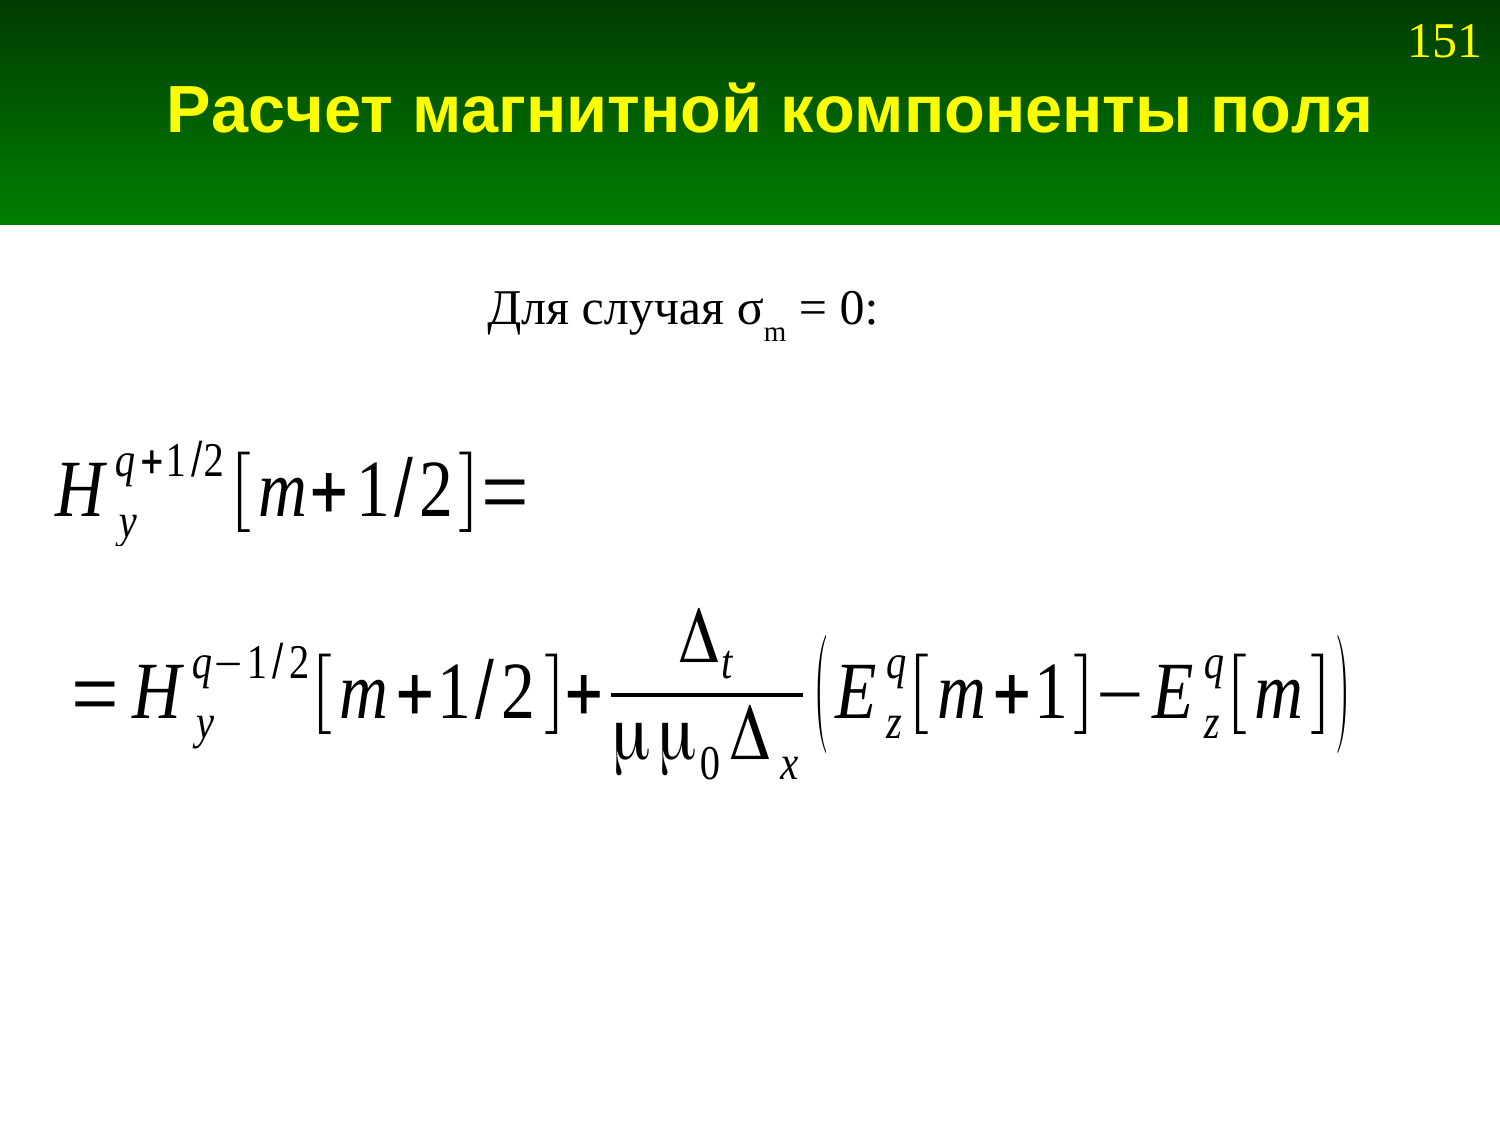

# Расчет магнитной компоненты поля
Для случая σm = 0: